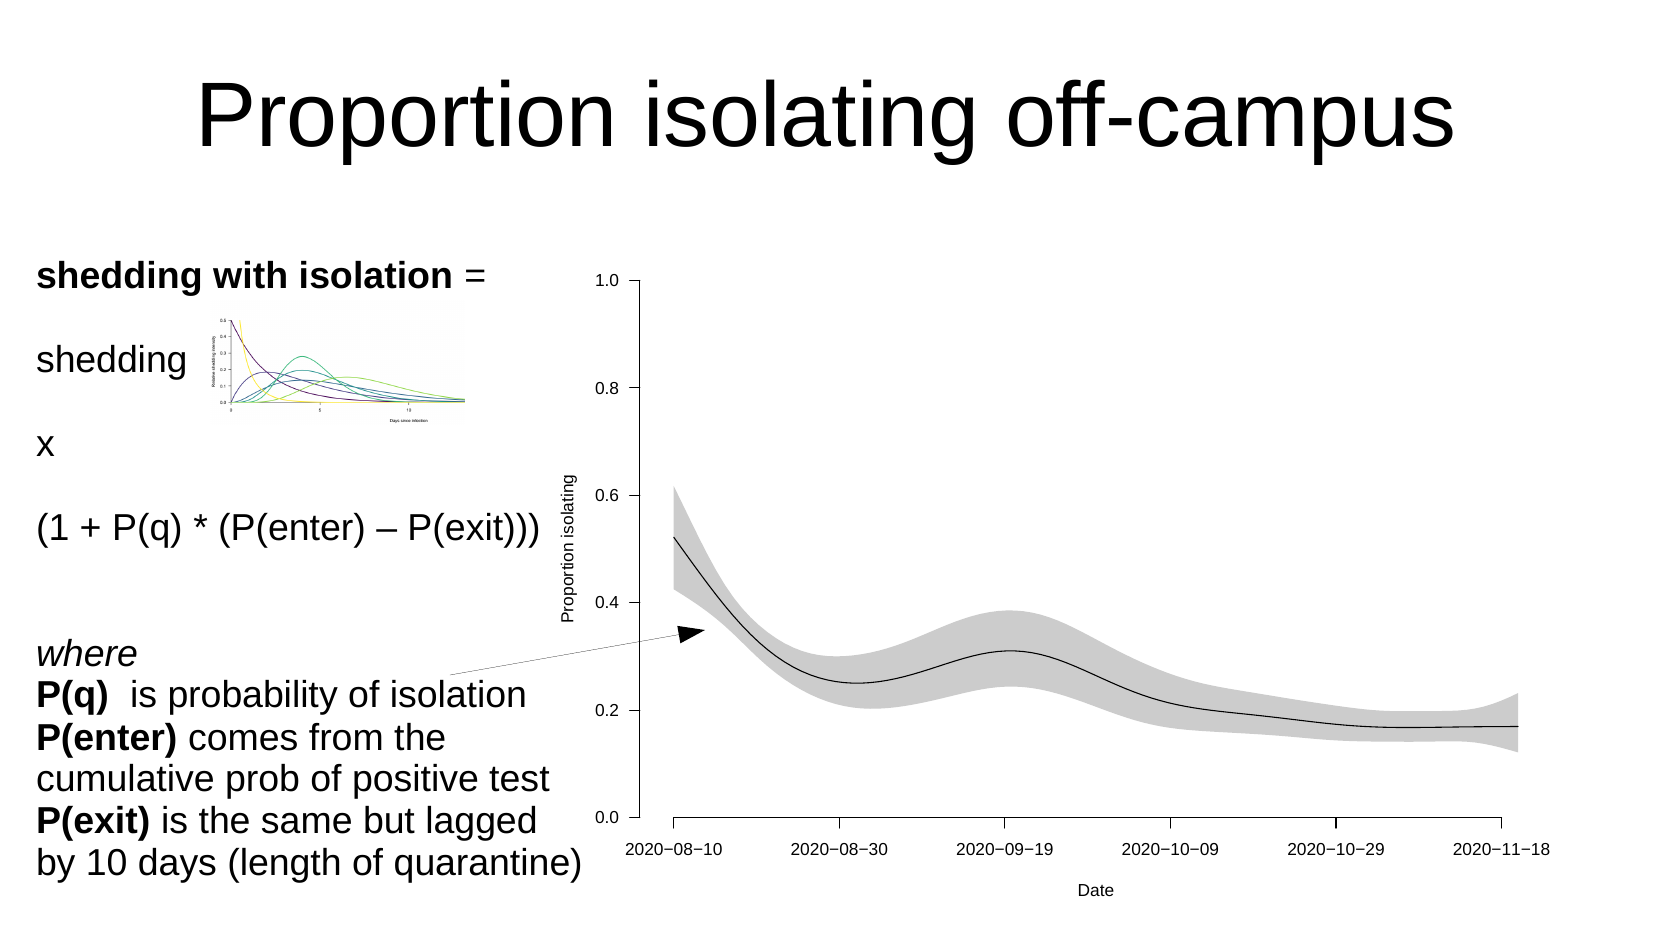

# Proportion isolating off-campus
shedding with isolation =
shedding
x
(1 + P(q) * (P(enter) – P(exit)))
where
P(q) is probability of isolation
P(enter) comes from the cumulative prob of positive test
P(exit) is the same but lagged by 10 days (length of quarantine)